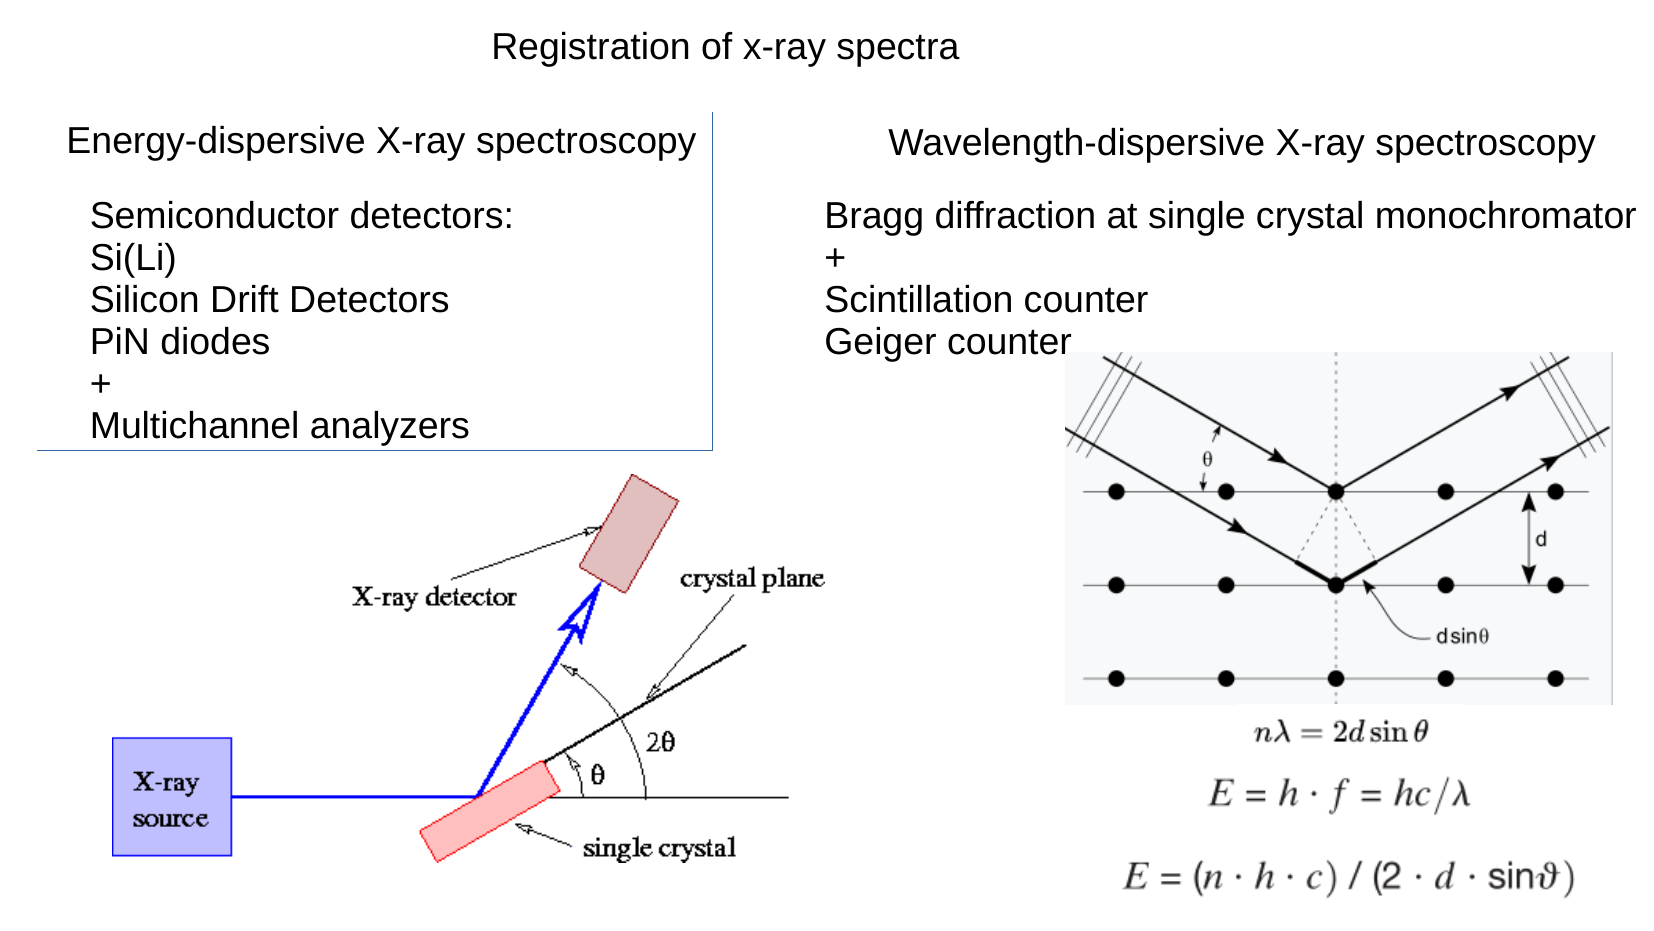

Registration of x-ray spectra
Energy-dispersive X-ray spectroscopy
Wavelength-dispersive X-ray spectroscopy
Semiconductor detectors:
Si(Li)
Silicon Drift Detectors
PiN diodes
+
Multichannel analyzers
Bragg diffraction at single crystal monochromator
+
Scintillation counter
Geiger counter